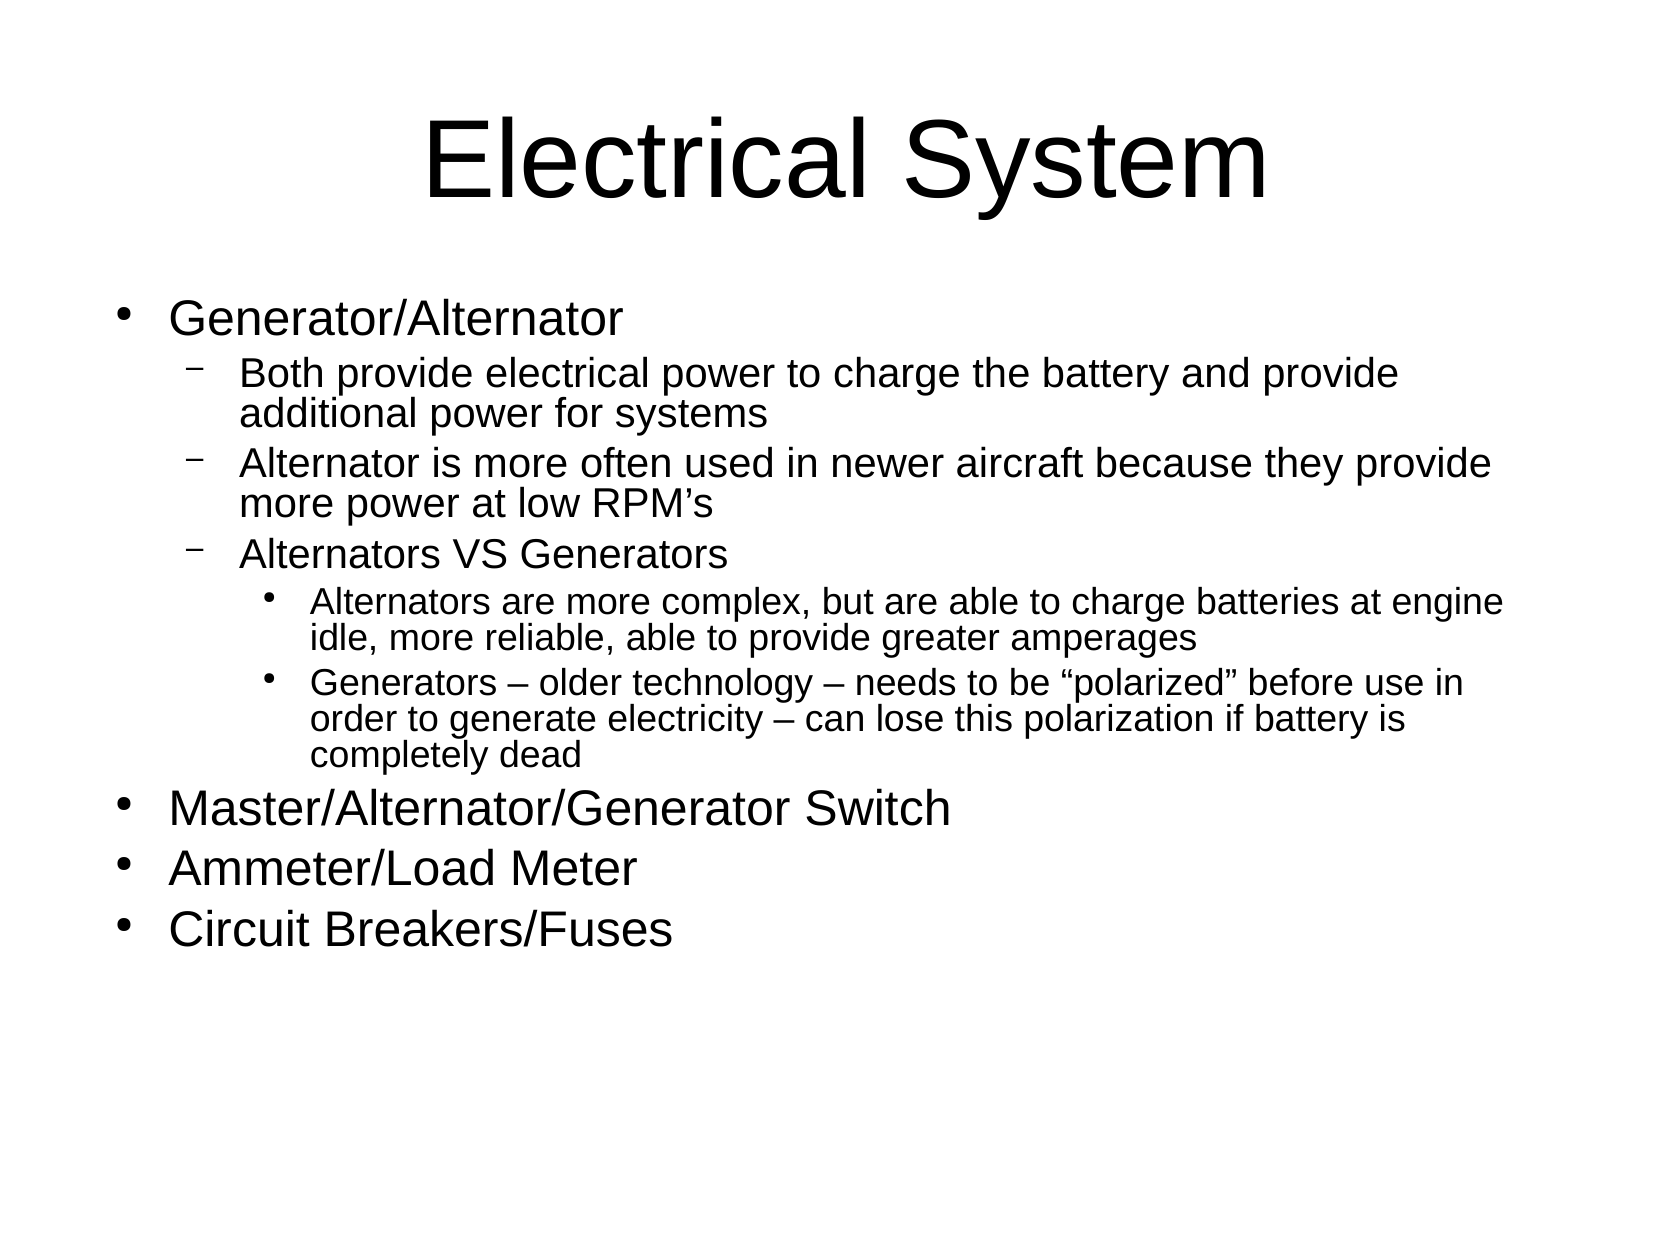

# Electrical System
Generator/Alternator
Both provide electrical power to charge the battery and provide additional power for systems
Alternator is more often used in newer aircraft because they provide more power at low RPM’s
Alternators VS Generators
Alternators are more complex, but are able to charge batteries at engine idle, more reliable, able to provide greater amperages
Generators – older technology – needs to be “polarized” before use in order to generate electricity – can lose this polarization if battery is completely dead
Master/Alternator/Generator Switch
Ammeter/Load Meter
Circuit Breakers/Fuses